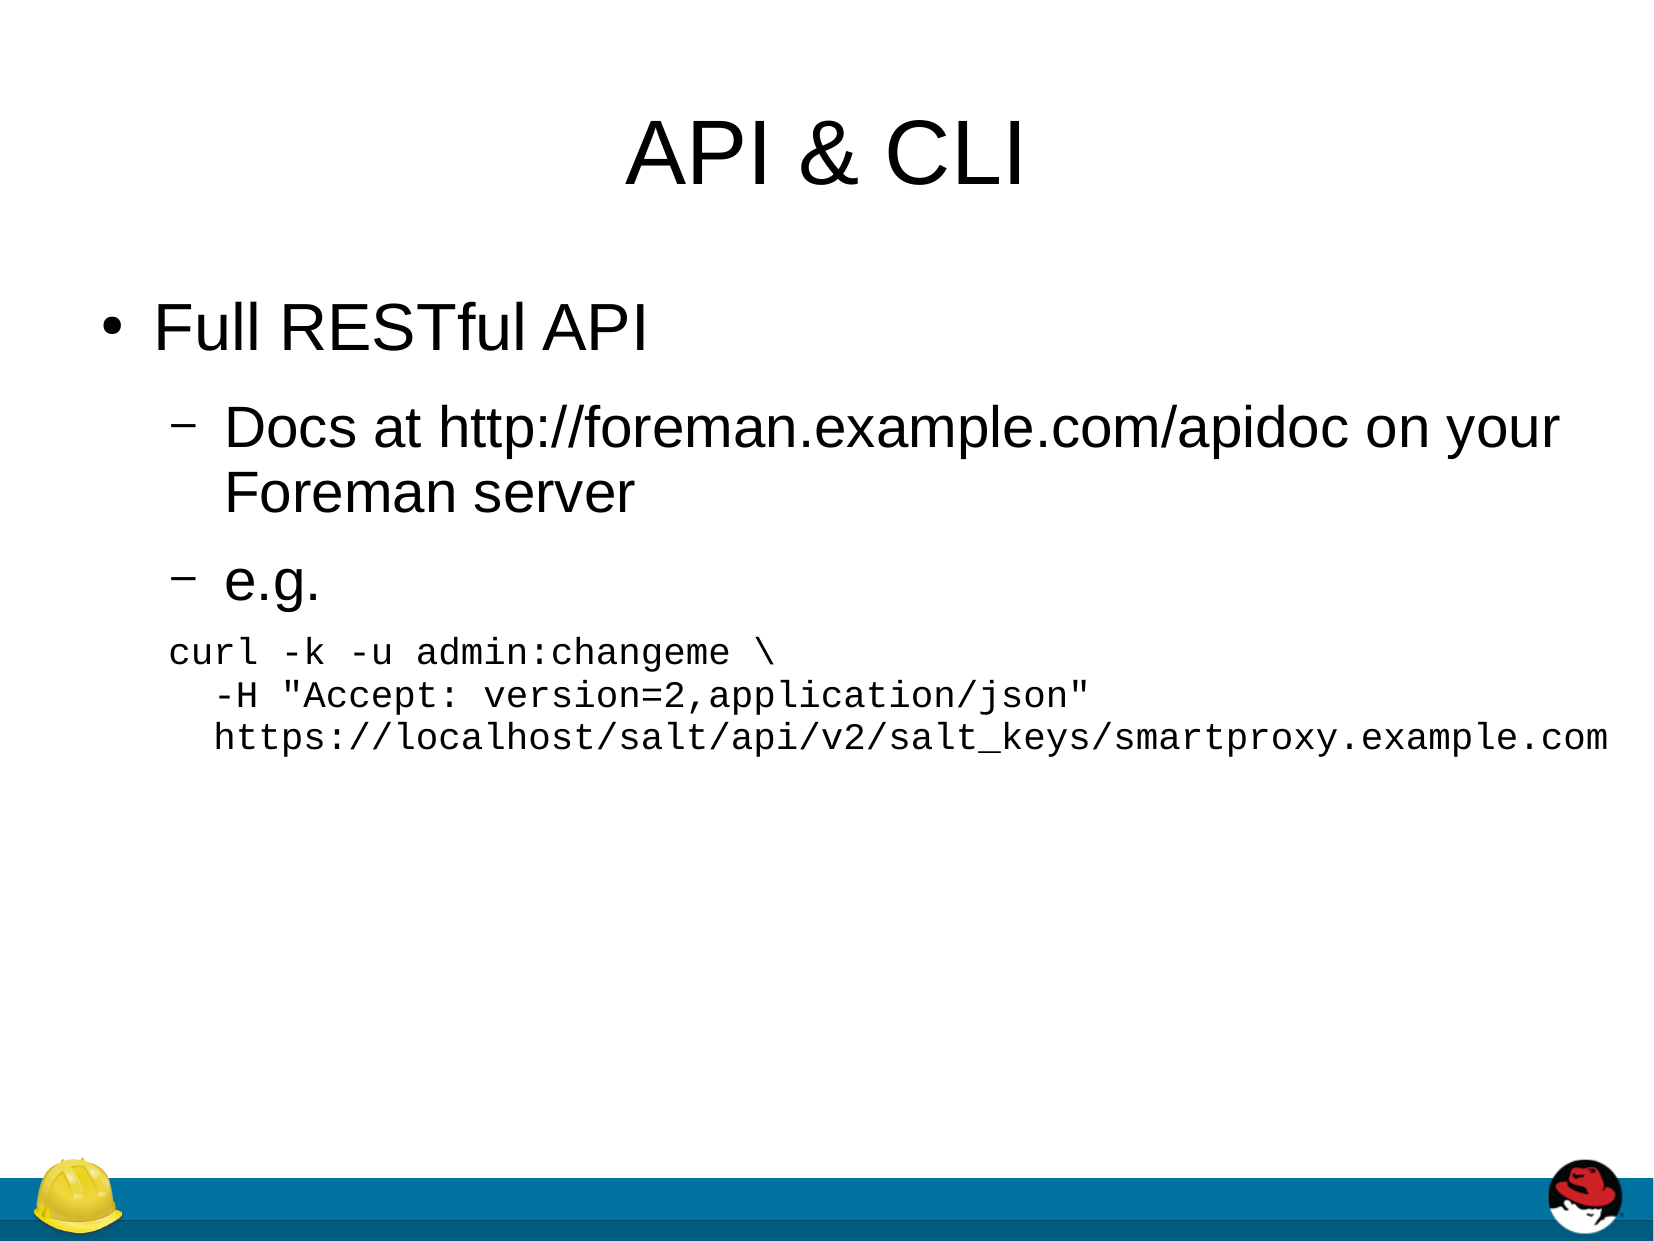

# API & CLI
Full RESTful API
Docs at http://foreman.example.com/apidoc on your Foreman server
e.g.
curl -k -u admin:changeme \
 -H "Accept: version=2,application/json"
 https://localhost/salt/api/v2/salt_keys/smartproxy.example.com